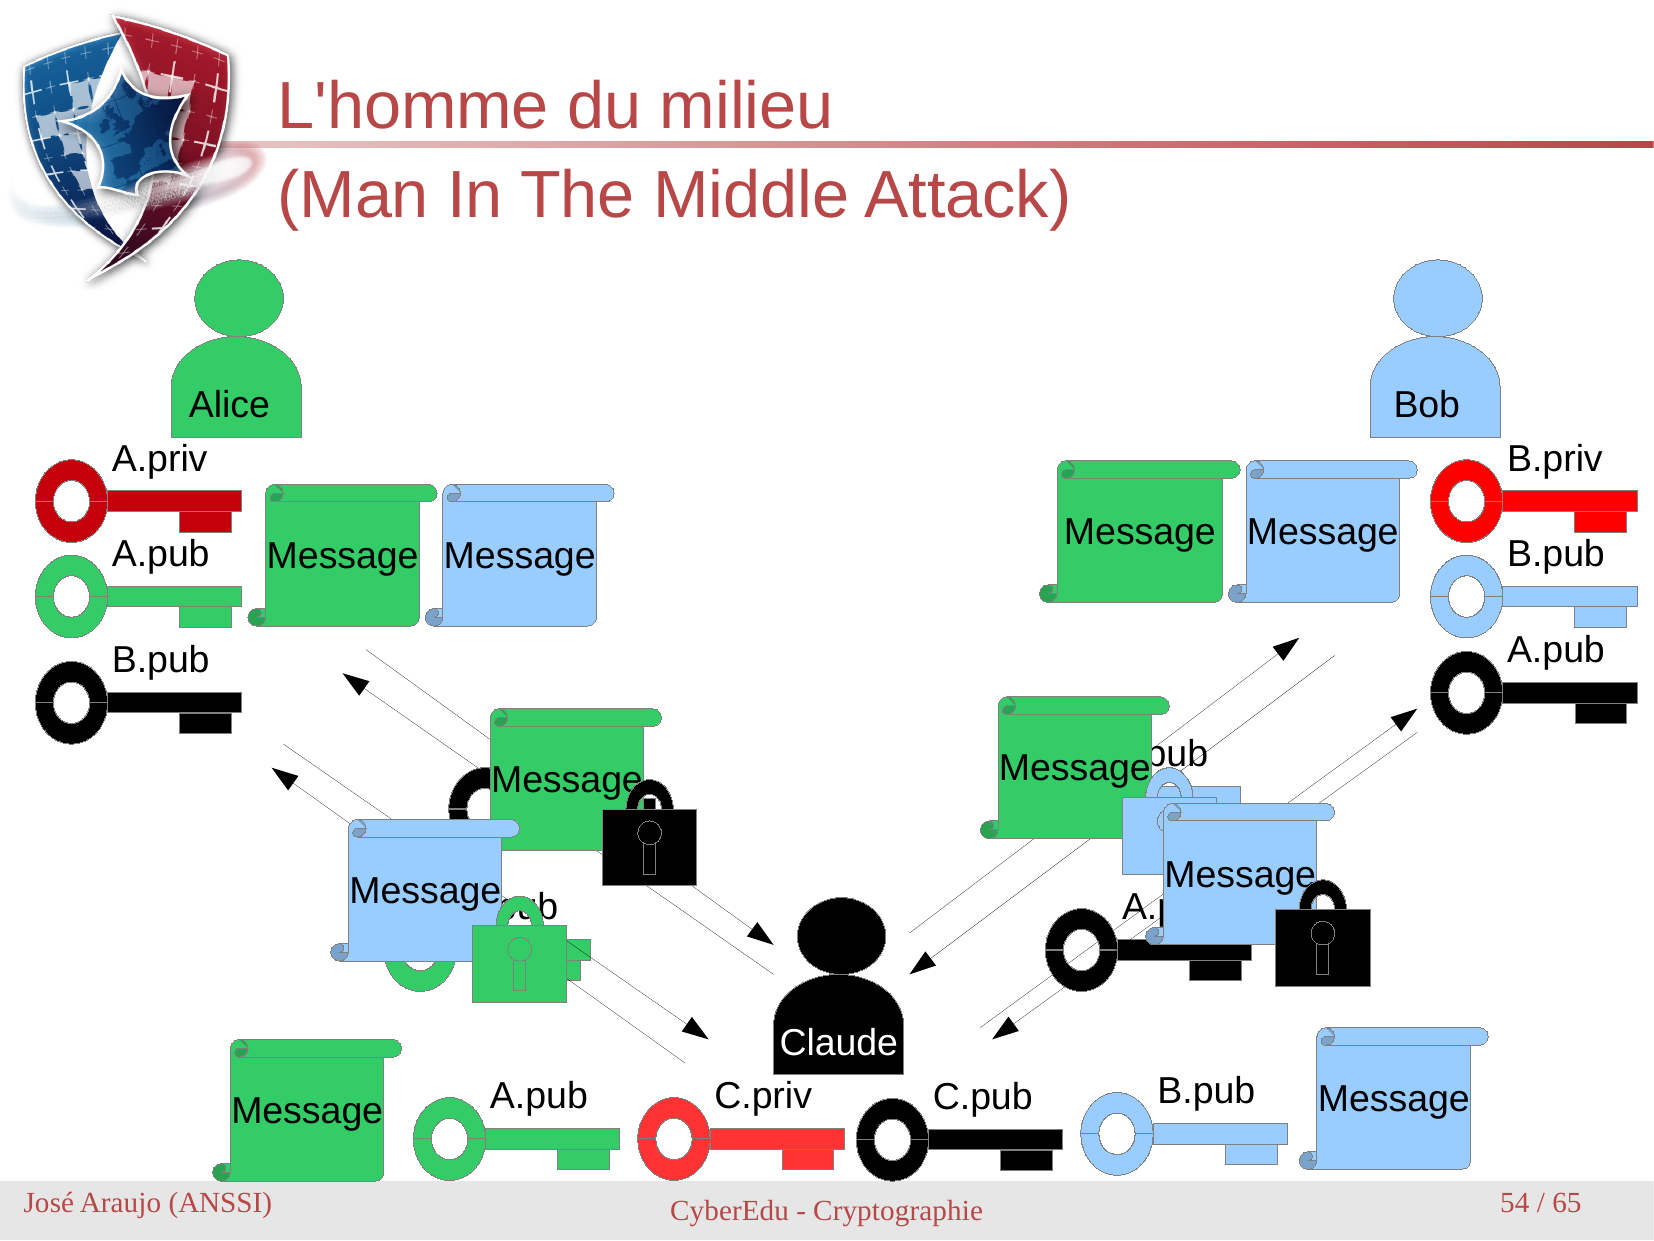

# L'homme du milieu (Man In The Middle Attack)
Alice
Bob
A.priv
B.priv
Message
Message
Message
Message
A.pub
B.pub
A.pub
Message
B.pub
Message
B.pub
B.pub
A.pub
Message
A.pub
Message
Claude
Message
Message
B.pub
C.priv
A.pub
C.pub